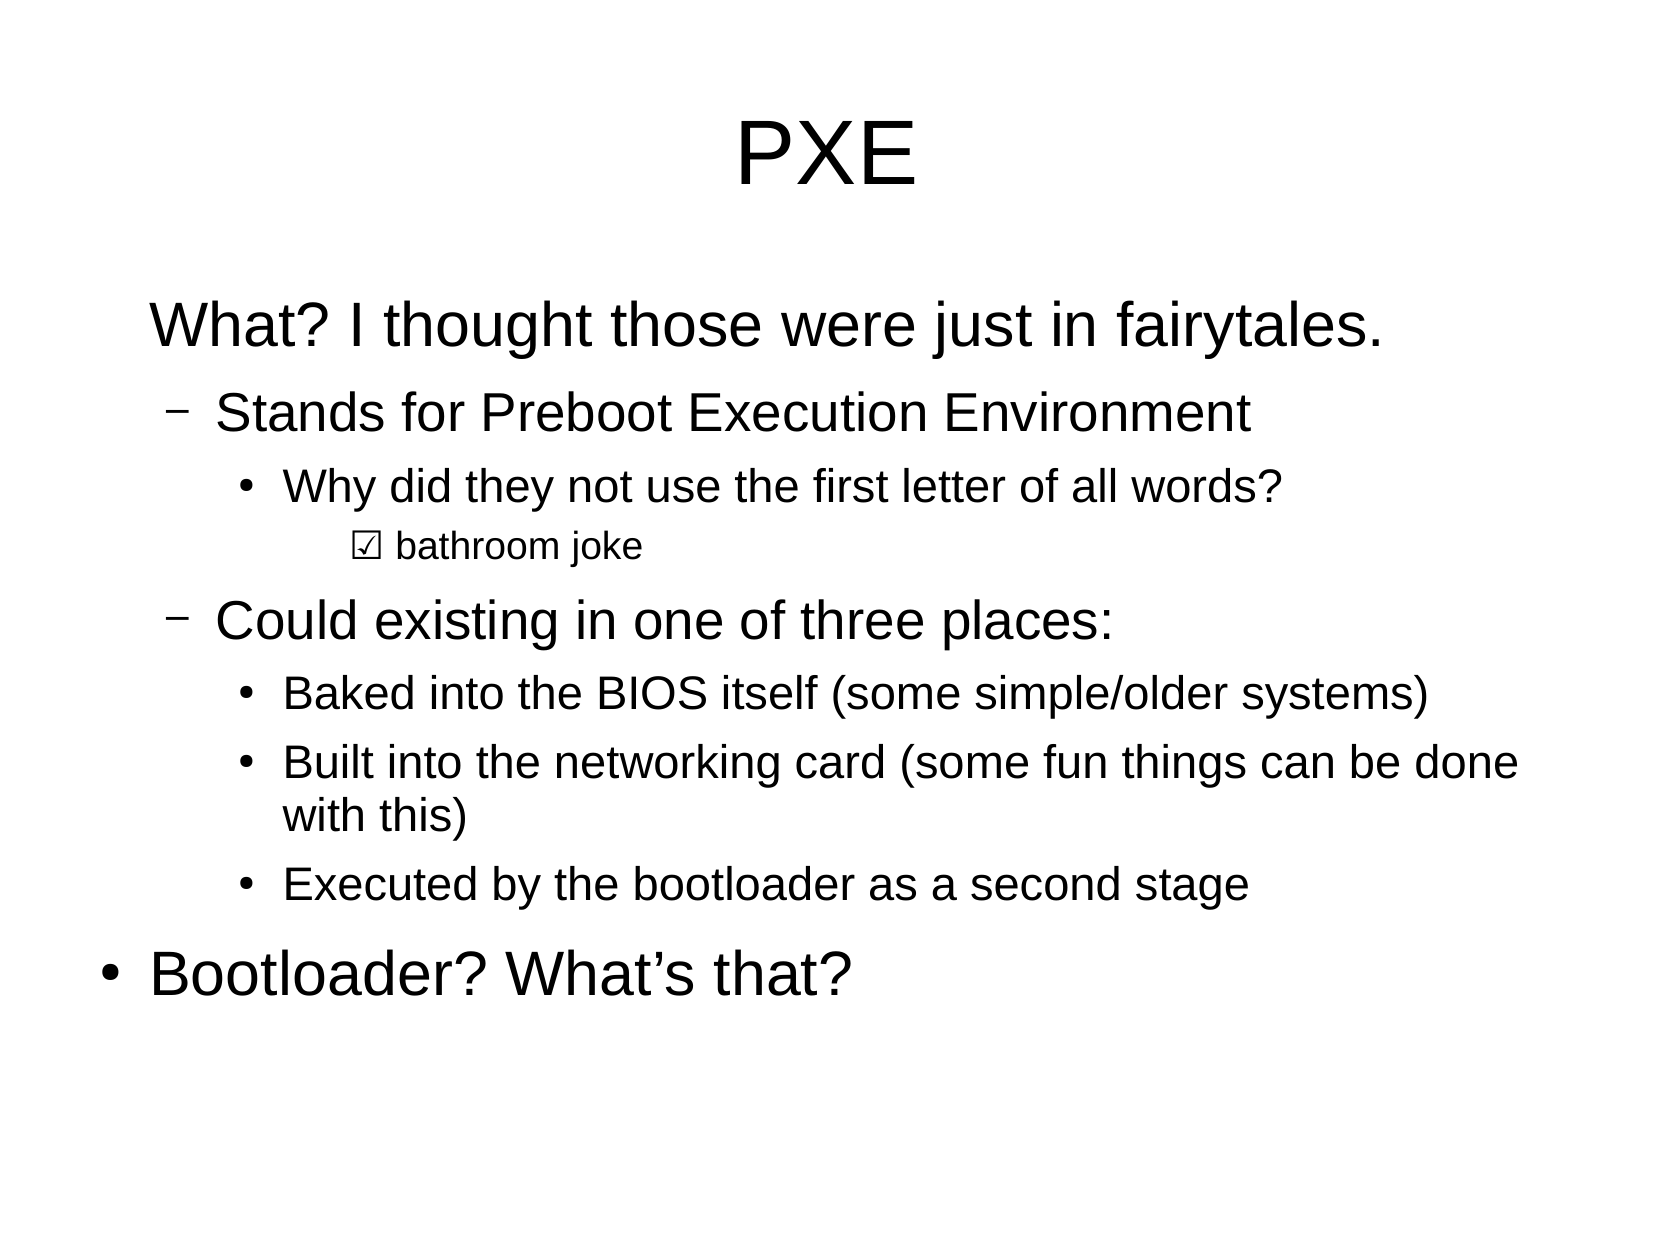

# PXE
What? I thought those were just in fairytales.
Stands for Preboot Execution Environment
Why did they not use the first letter of all words?
☑ bathroom joke
Could existing in one of three places:
Baked into the BIOS itself (some simple/older systems)
Built into the networking card (some fun things can be done with this)
Executed by the bootloader as a second stage
Bootloader? What’s that?